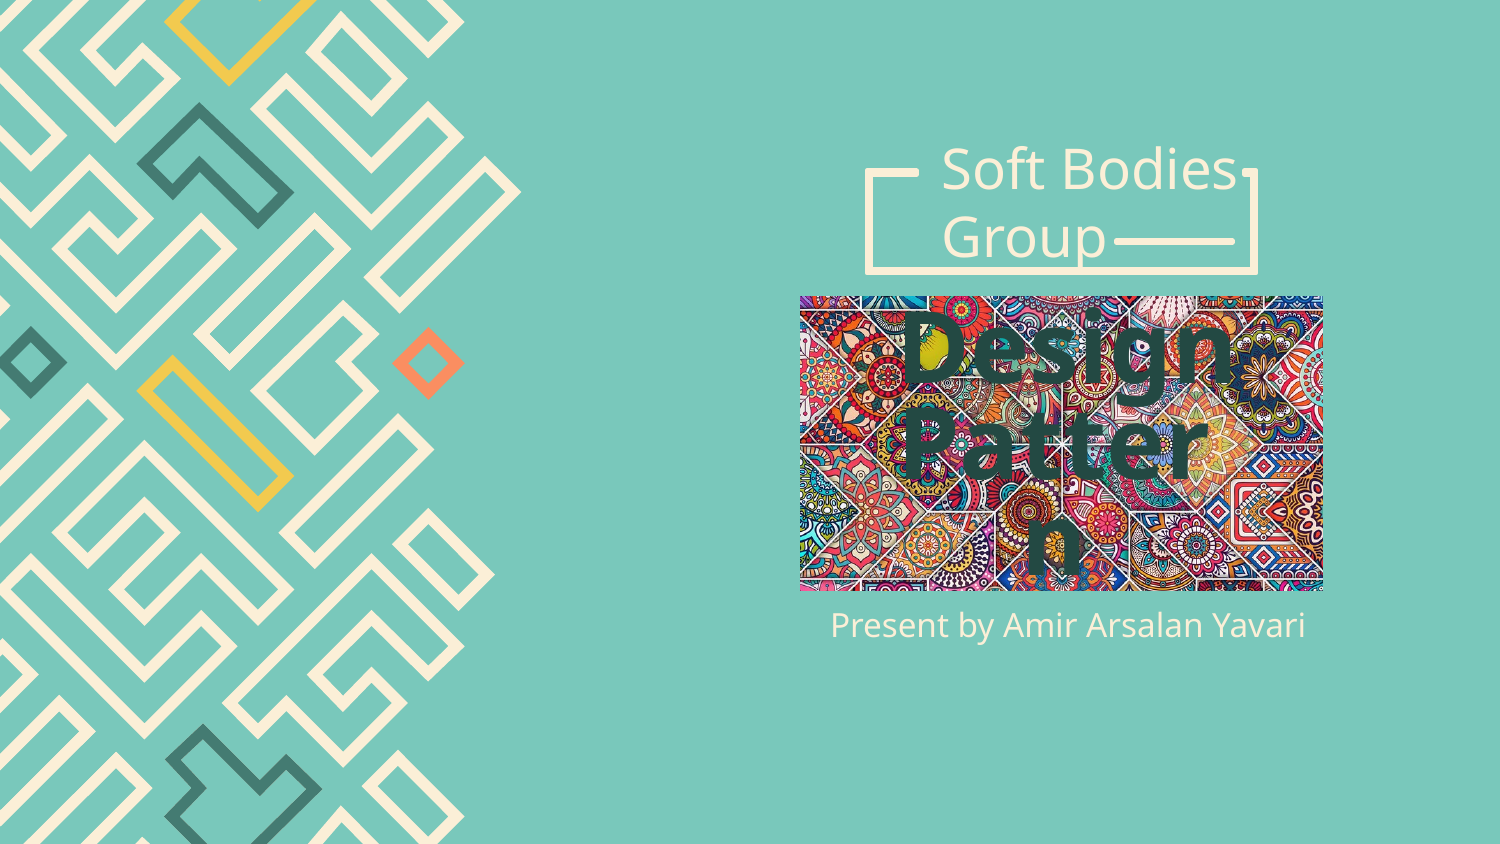

Soft Bodies
Group
 Design Pattern
# Present by Amir Arsalan Yavari